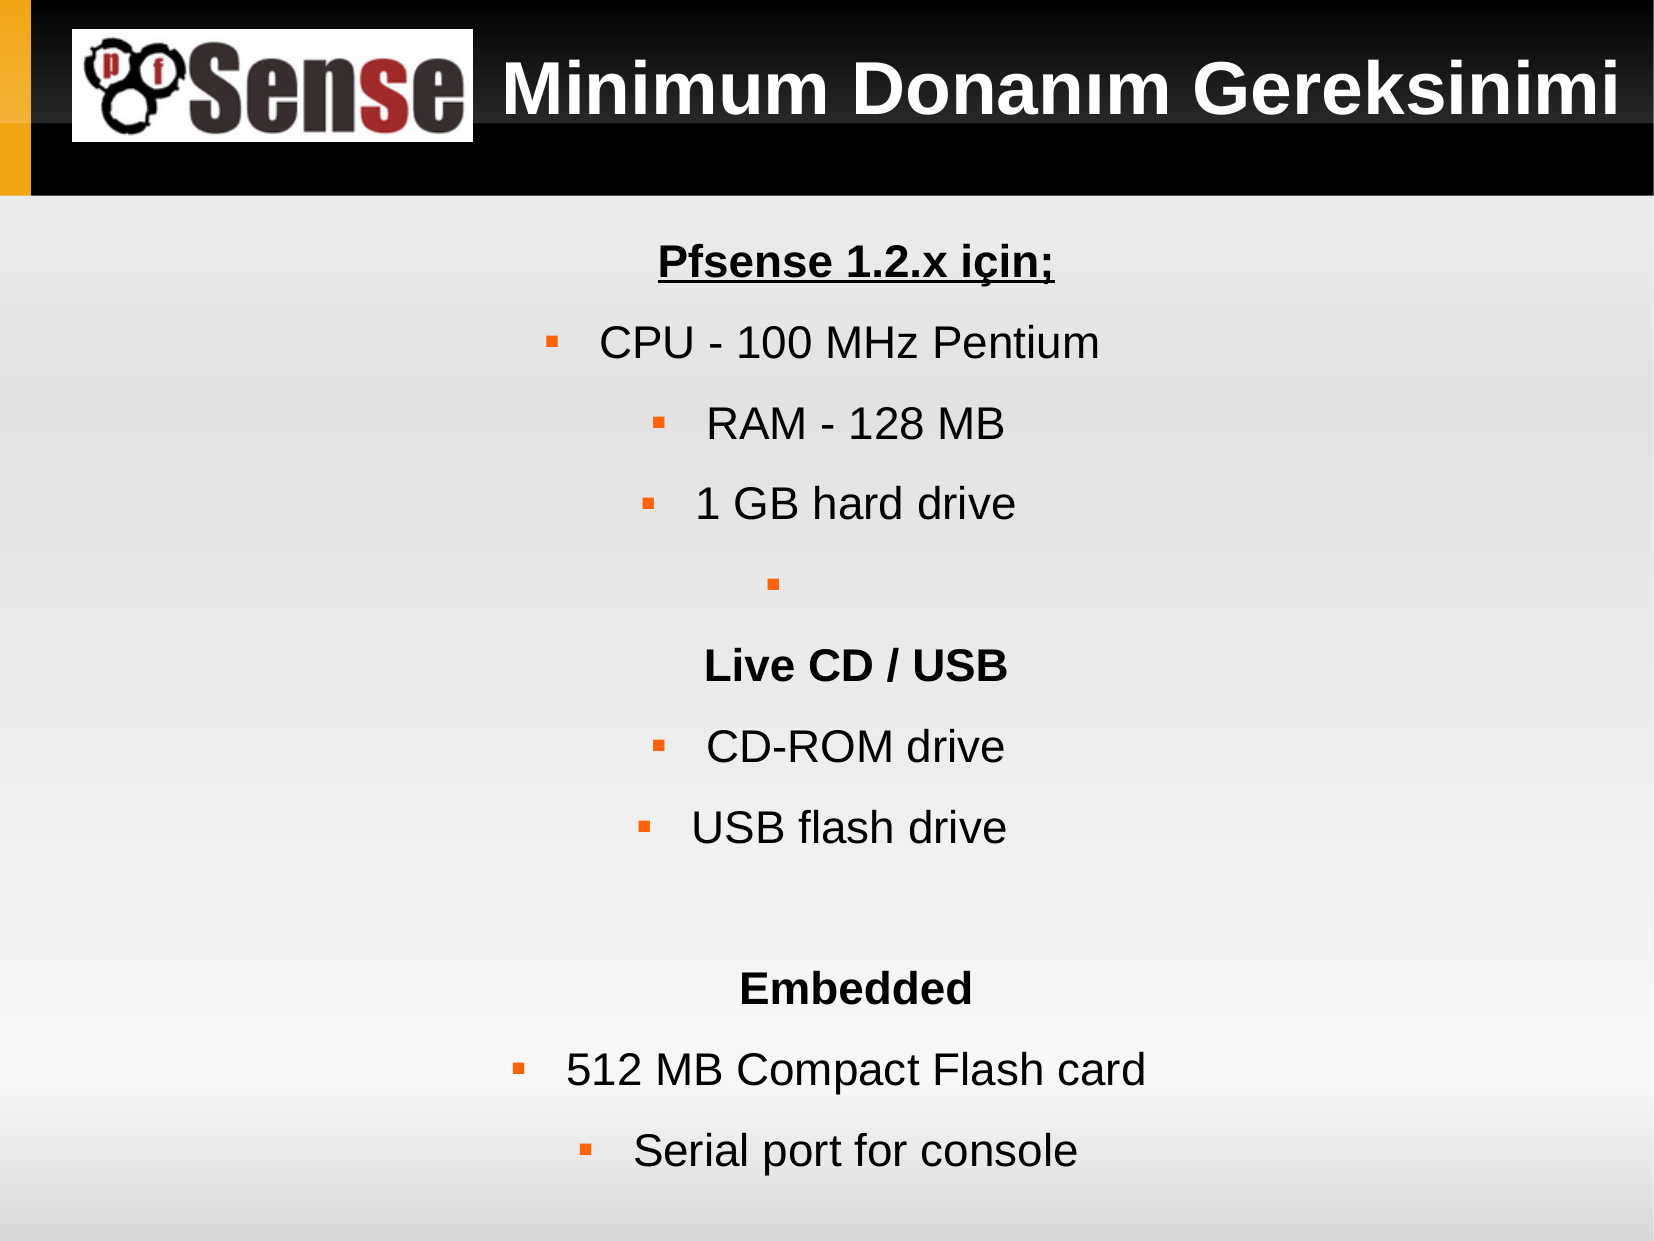

# Minimum Donanım Gereksinimi
Pfsense 1.2.x için;
CPU - 100 MHz Pentium
RAM - 128 MB
1 GB hard drive
Live CD / USB
CD-ROM drive
USB flash drive
Embedded
512 MB Compact Flash card
Serial port for console